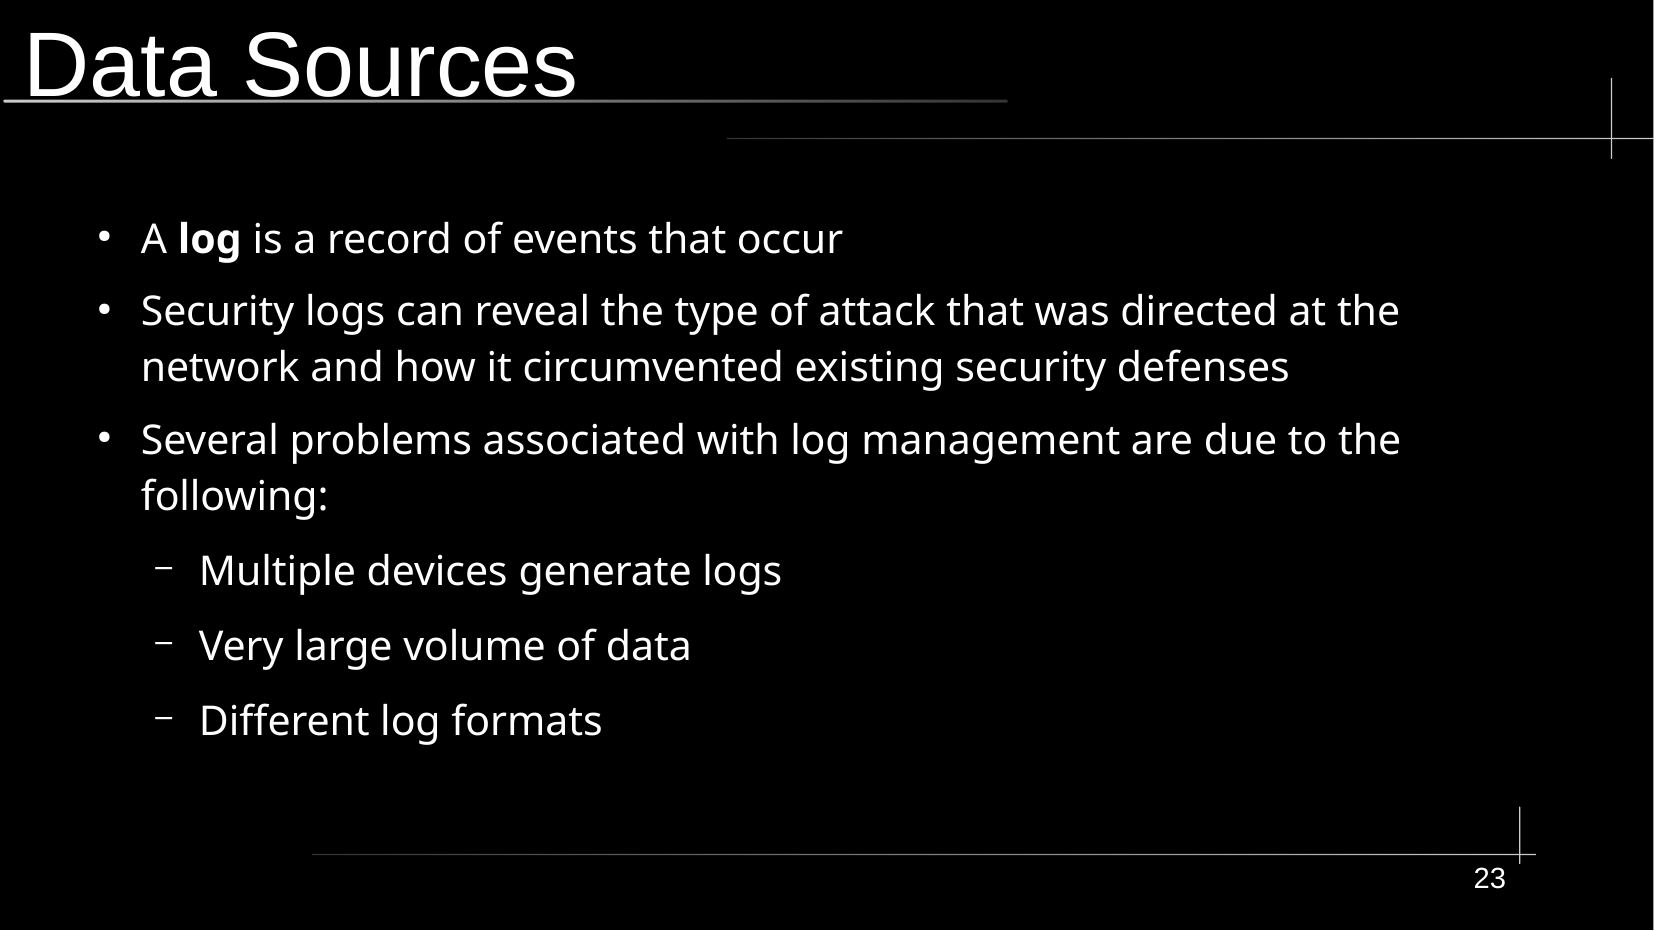

# Data Sources
A log is a record of events that occur
Security logs can reveal the type of attack that was directed at the network and how it circumvented existing security defenses
Several problems associated with log management are due to the following:
Multiple devices generate logs
Very large volume of data
Different log formats
23